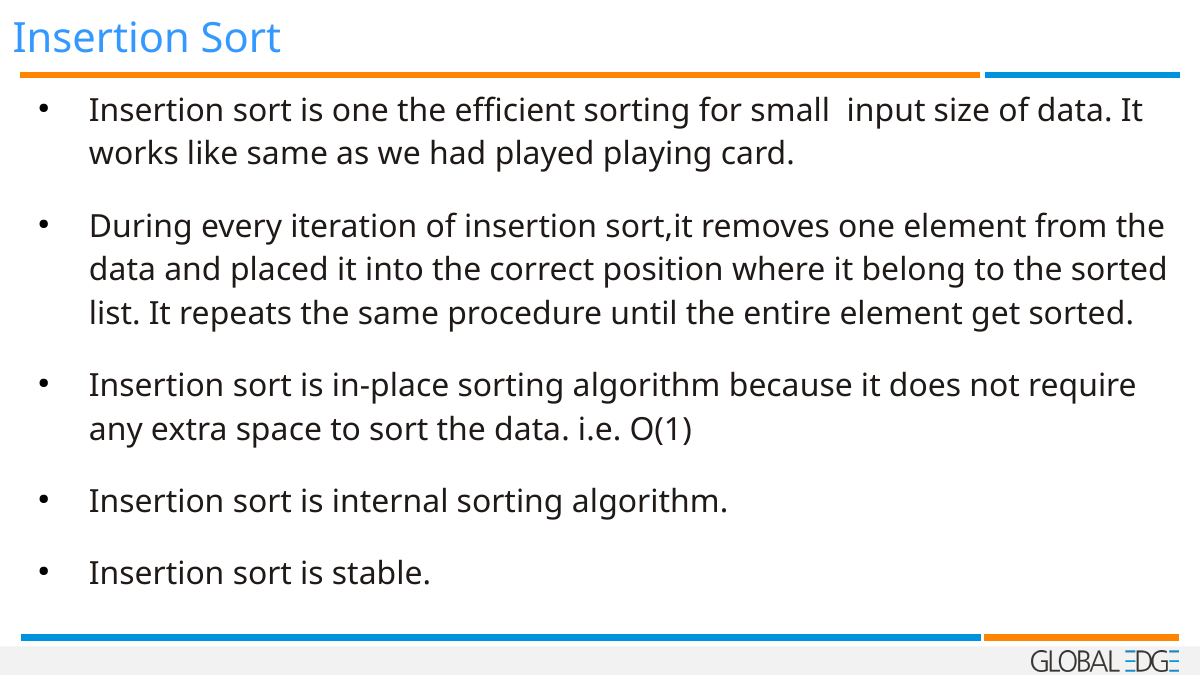

# Insertion Sort
Insertion sort is one the efficient sorting for small input size of data. It works like same as we had played playing card.
During every iteration of insertion sort,it removes one element from the data and placed it into the correct position where it belong to the sorted list. It repeats the same procedure until the entire element get sorted.
Insertion sort is in-place sorting algorithm because it does not require any extra space to sort the data. i.e. O(1)
Insertion sort is internal sorting algorithm.
Insertion sort is stable.